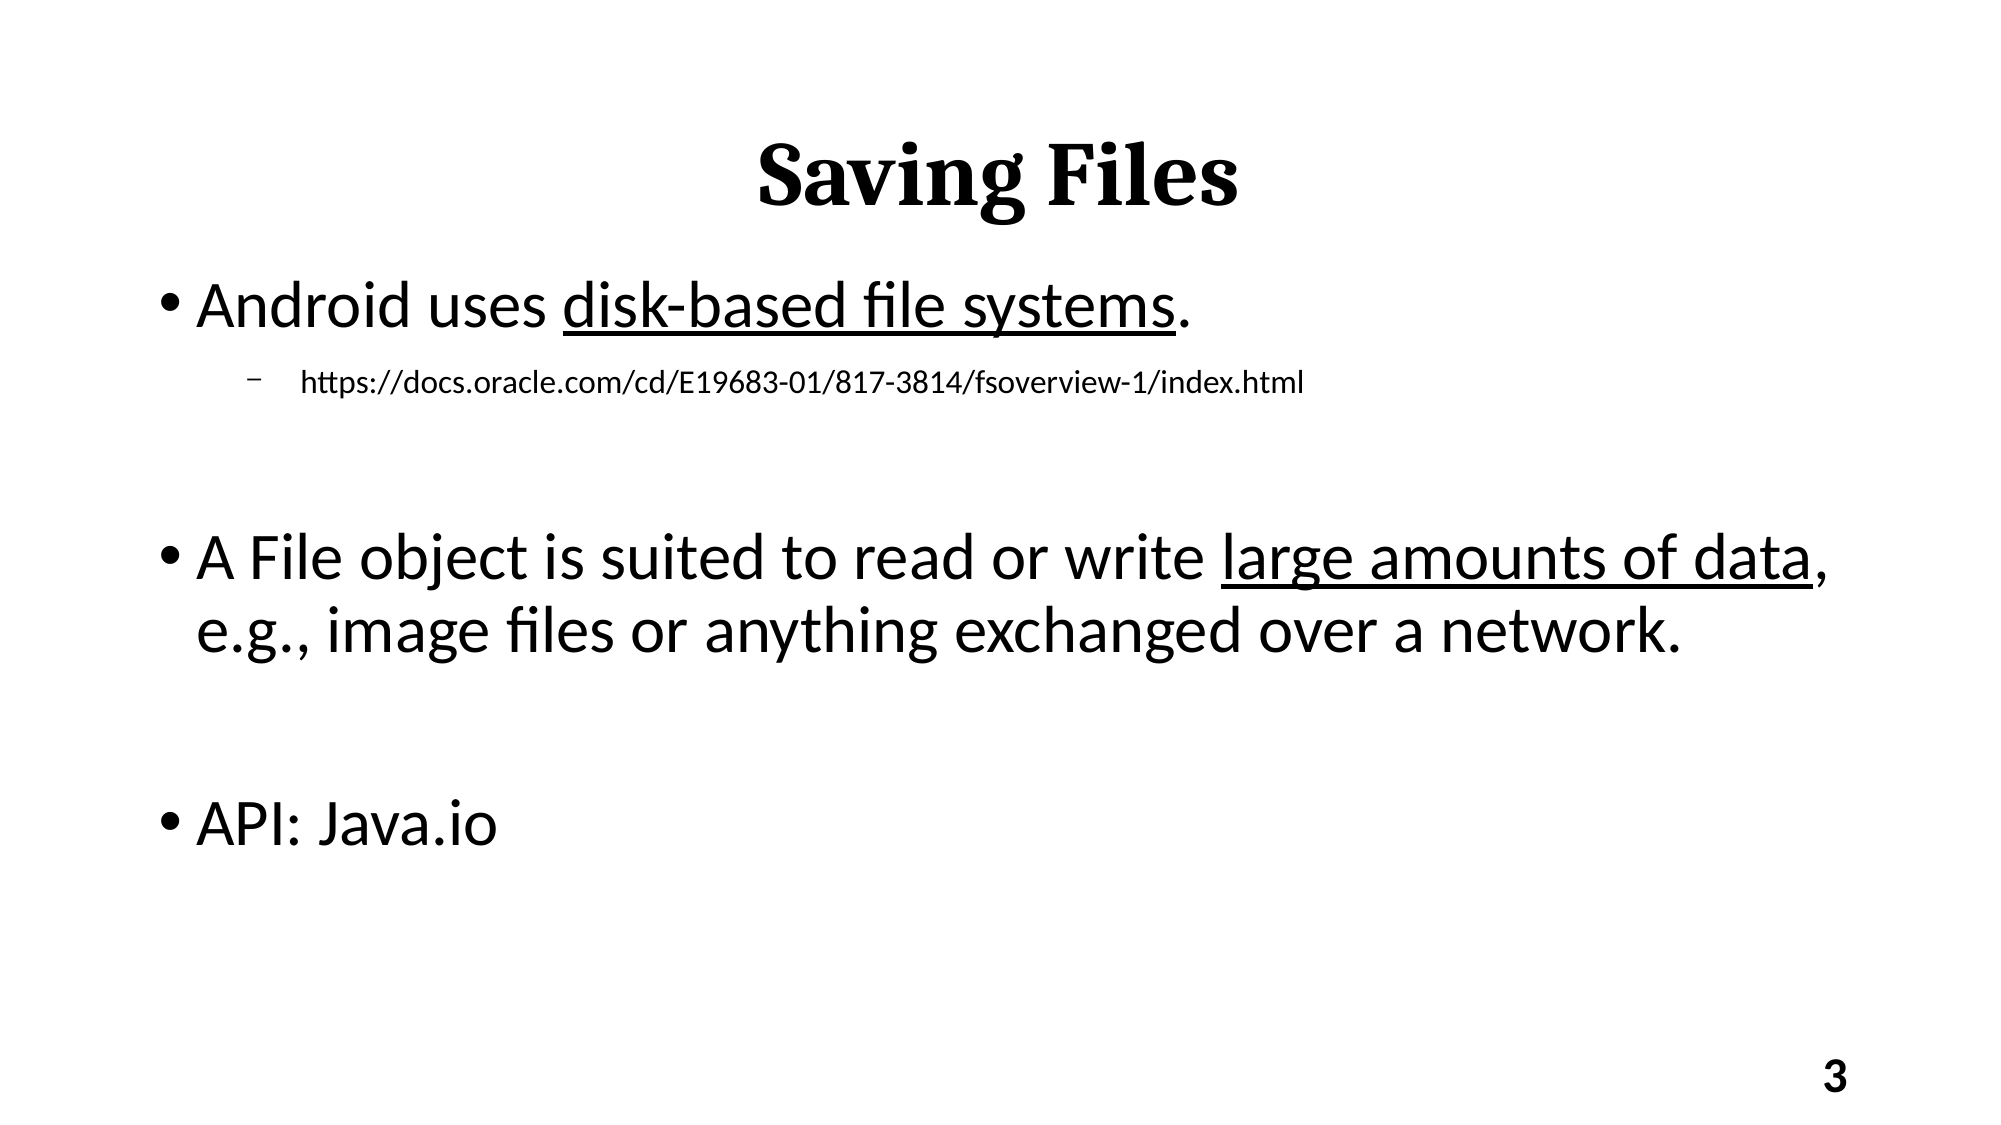

# Saving Files
Android uses disk-based file systems.
https://docs.oracle.com/cd/E19683-01/817-3814/fsoverview-1/index.html
A File object is suited to read or write large amounts of data, e.g., image files or anything exchanged over a network.
API: Java.io